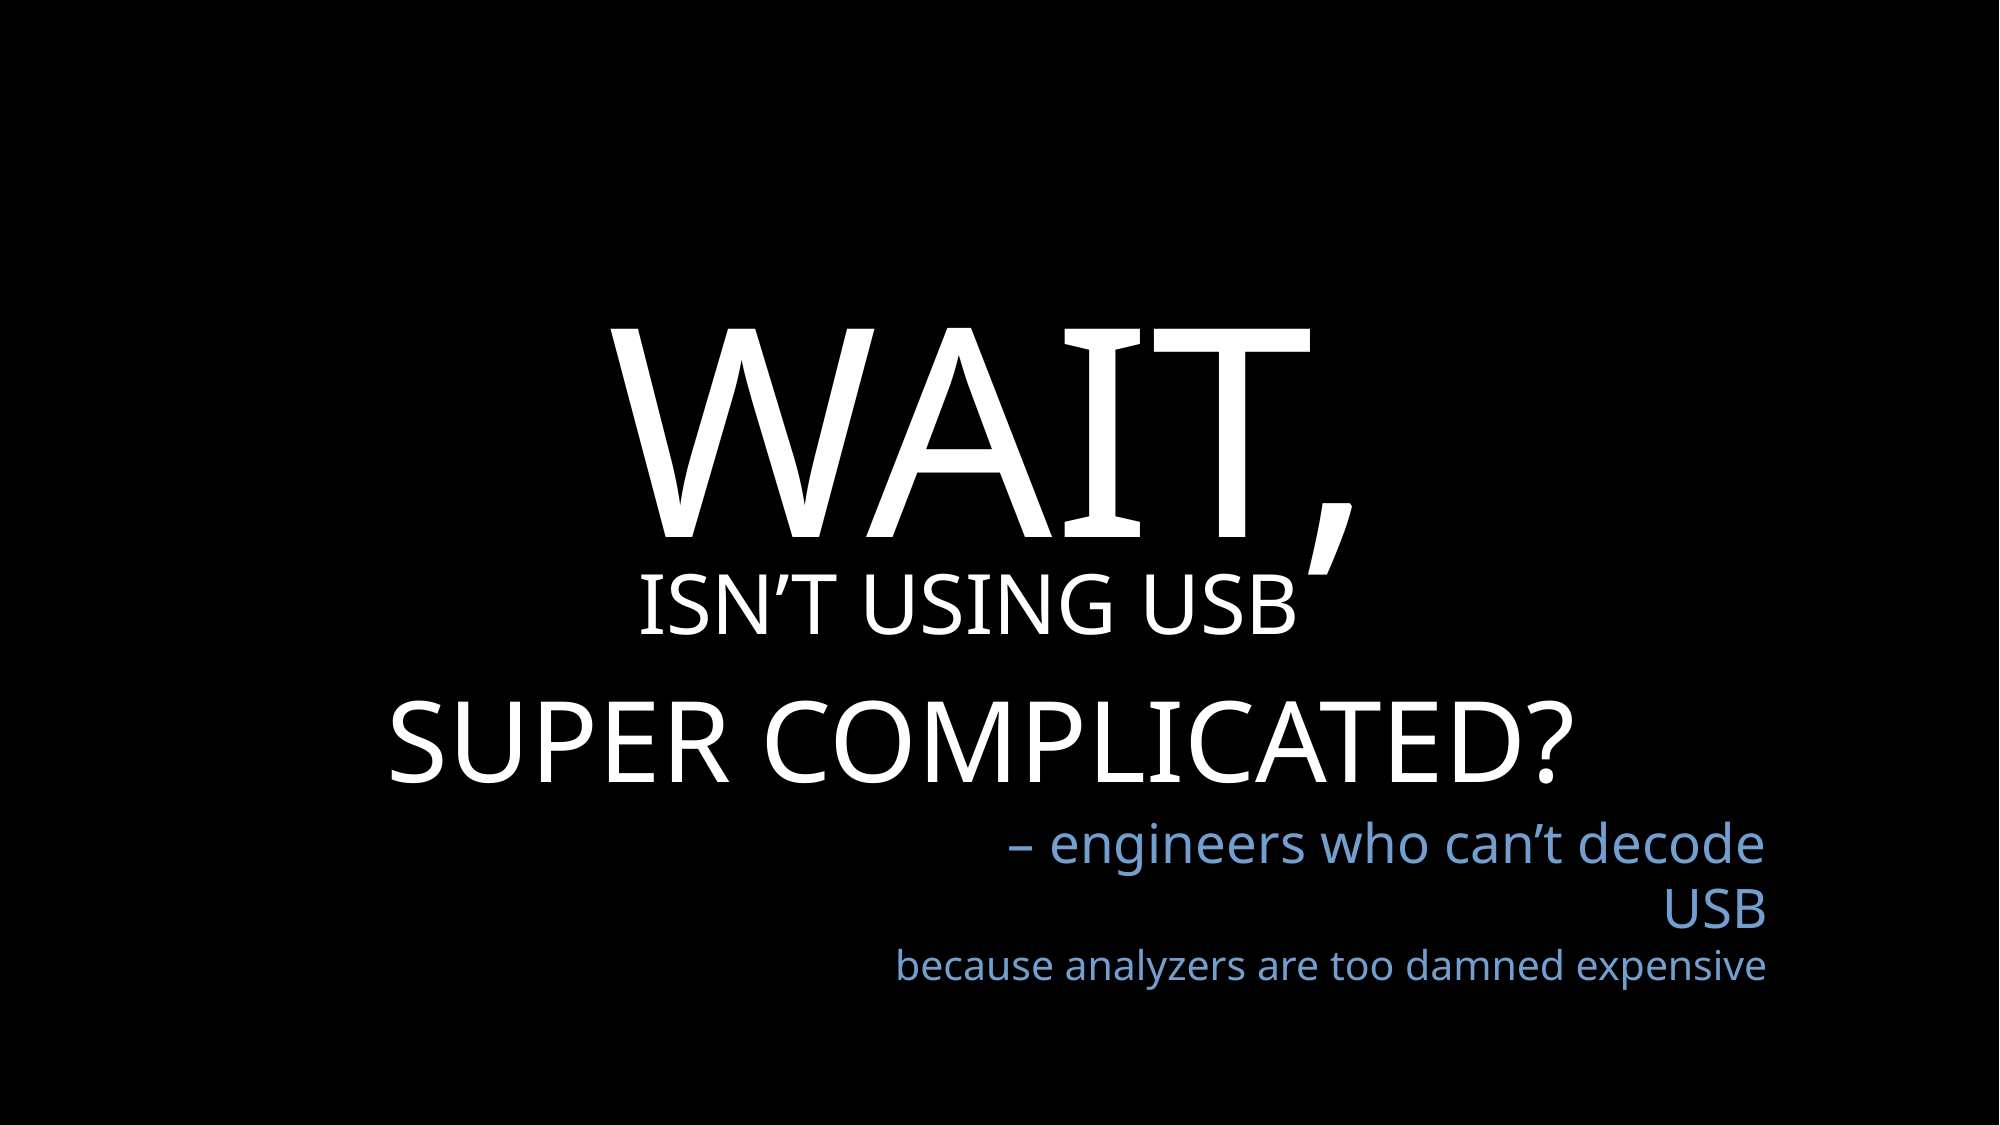

WAIT,
ISN’T USING USB
SUPER COMPLICATED?
– engineers who can’t decode USB
because analyzers are too damned expensive